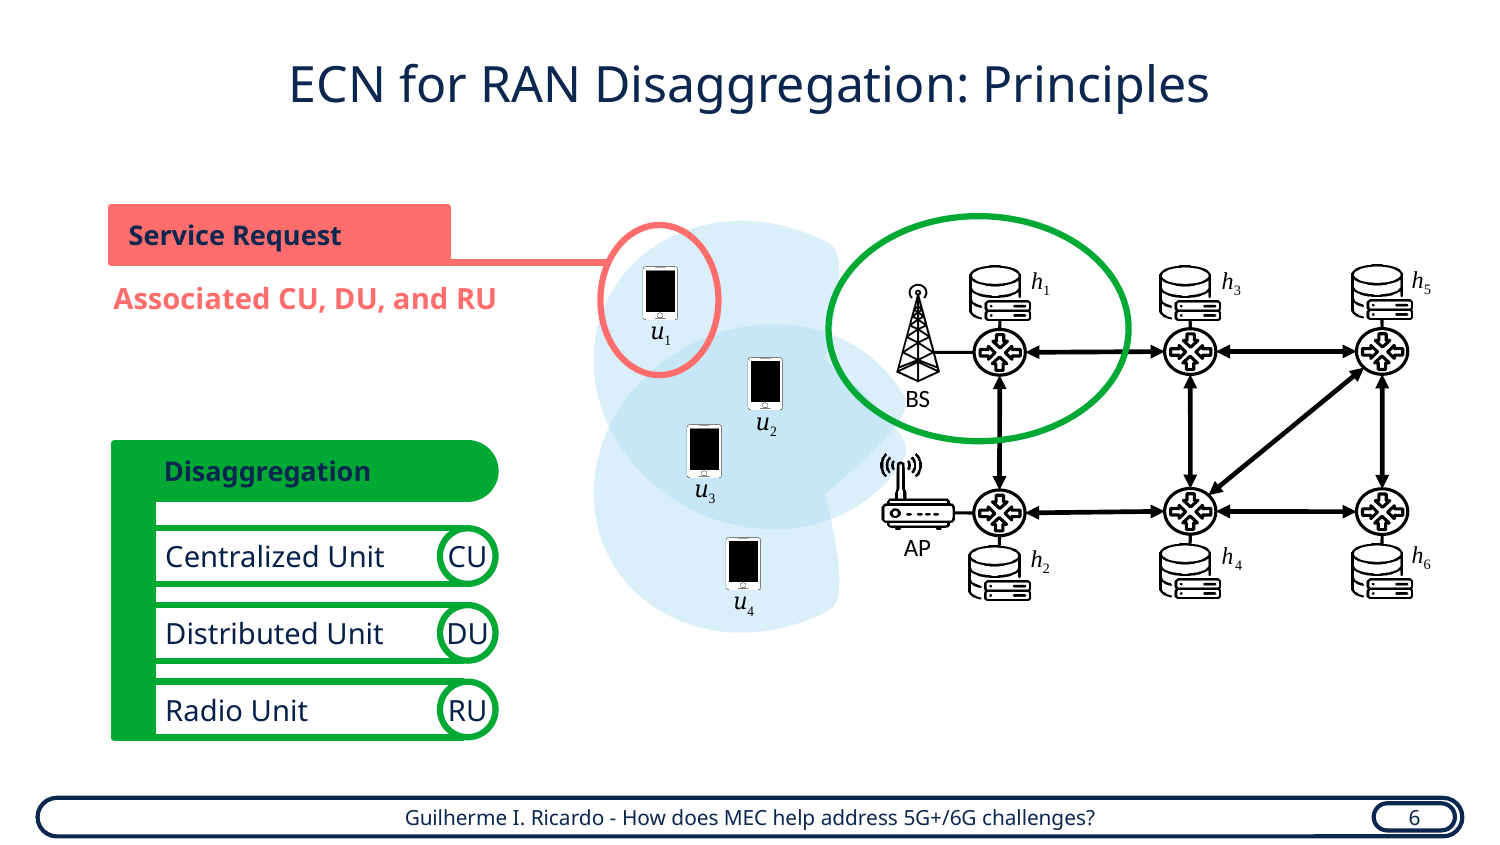

ECN for RAN Disaggregation: Principles
Service Request
BS
AP
Associated CU, DU, and RU
 Disaggregation
CU
 Centralized Unit
DU
 Distributed Unit
RU
 Radio Unit
Guilherme I. Ricardo - How does MEC help address 5G+/6G challenges?
6